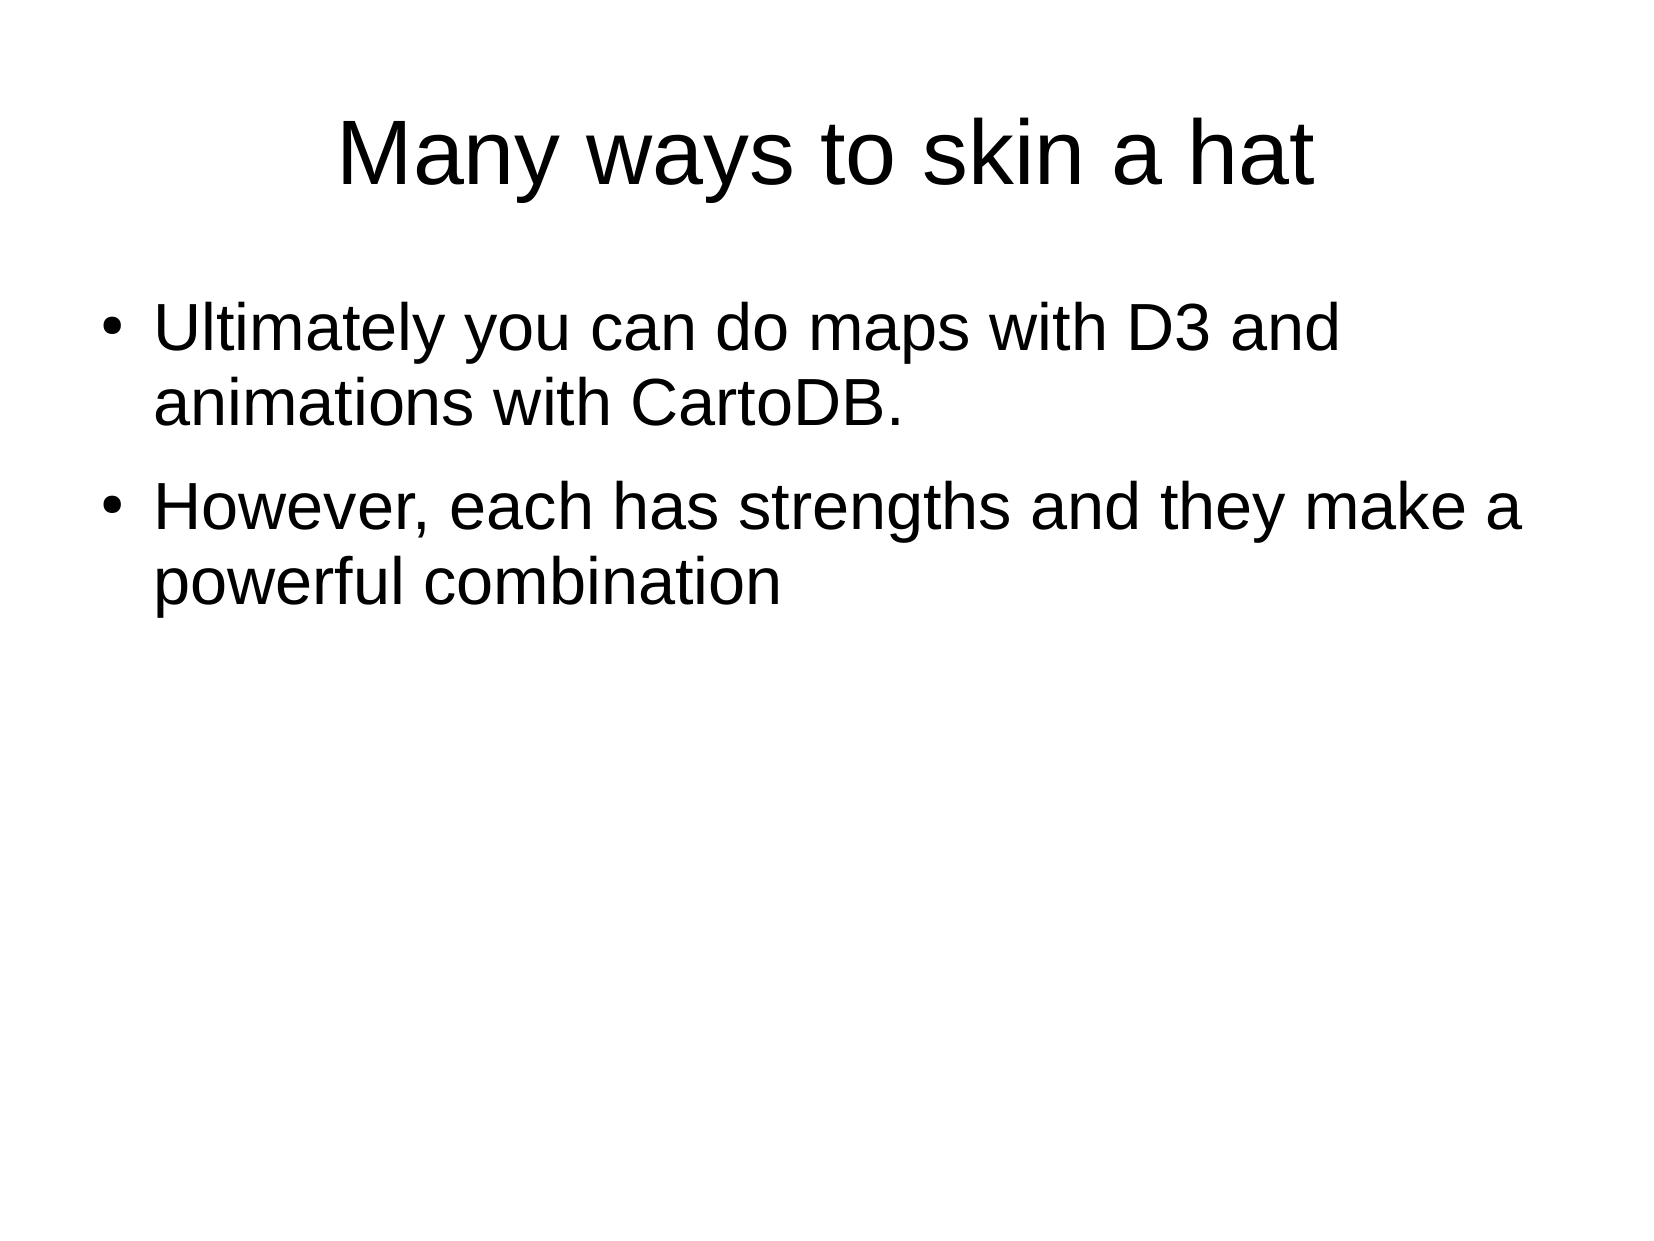

# Many ways to skin a hat
Ultimately you can do maps with D3 and animations with CartoDB.
However, each has strengths and they make a powerful combination